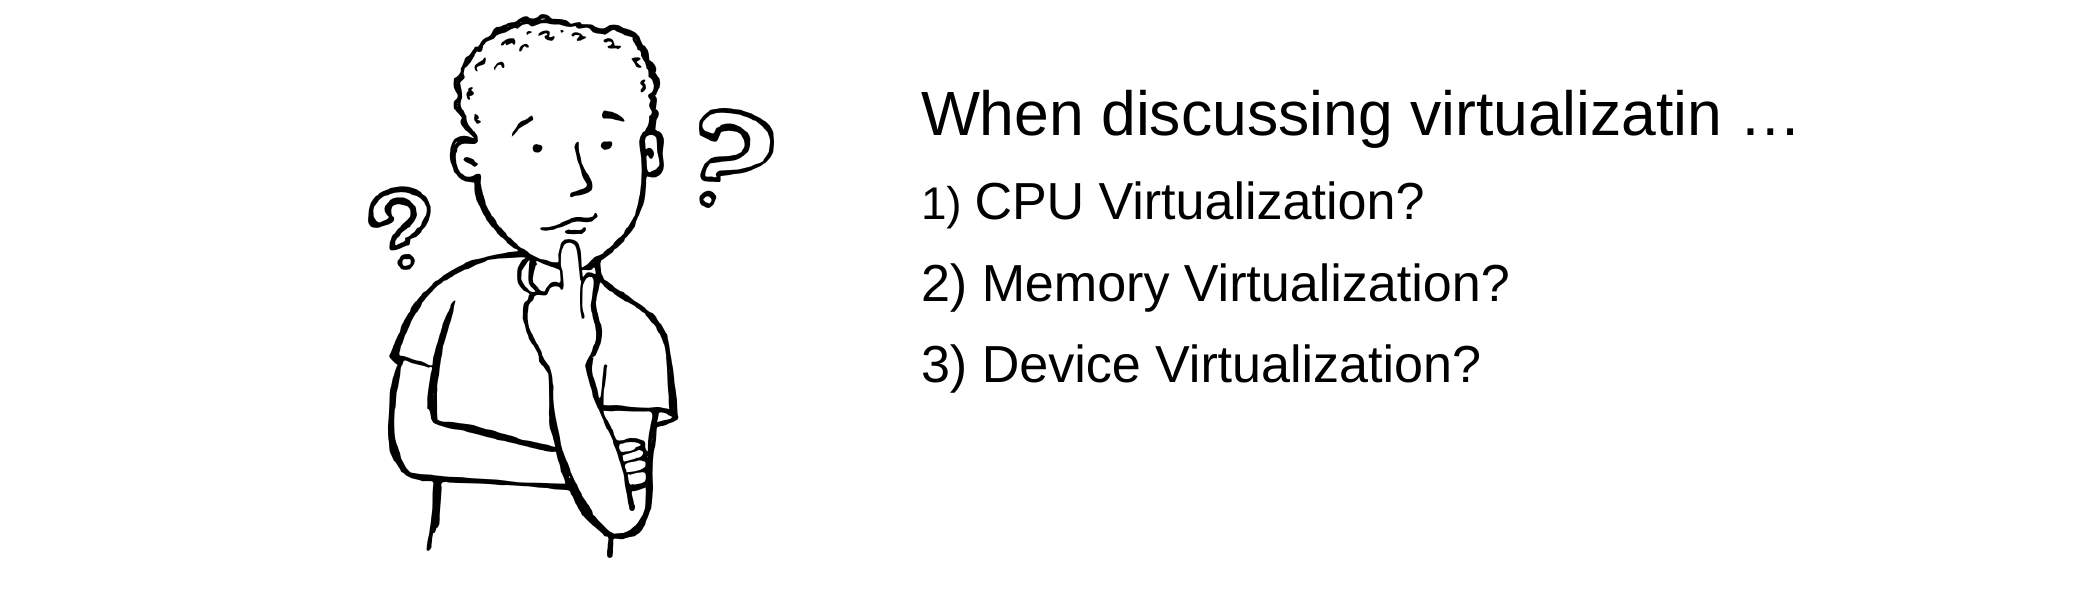

When discussing virtualizatin …
 CPU Virtualization?
 Memory Virtualization?
 Device Virtualization?